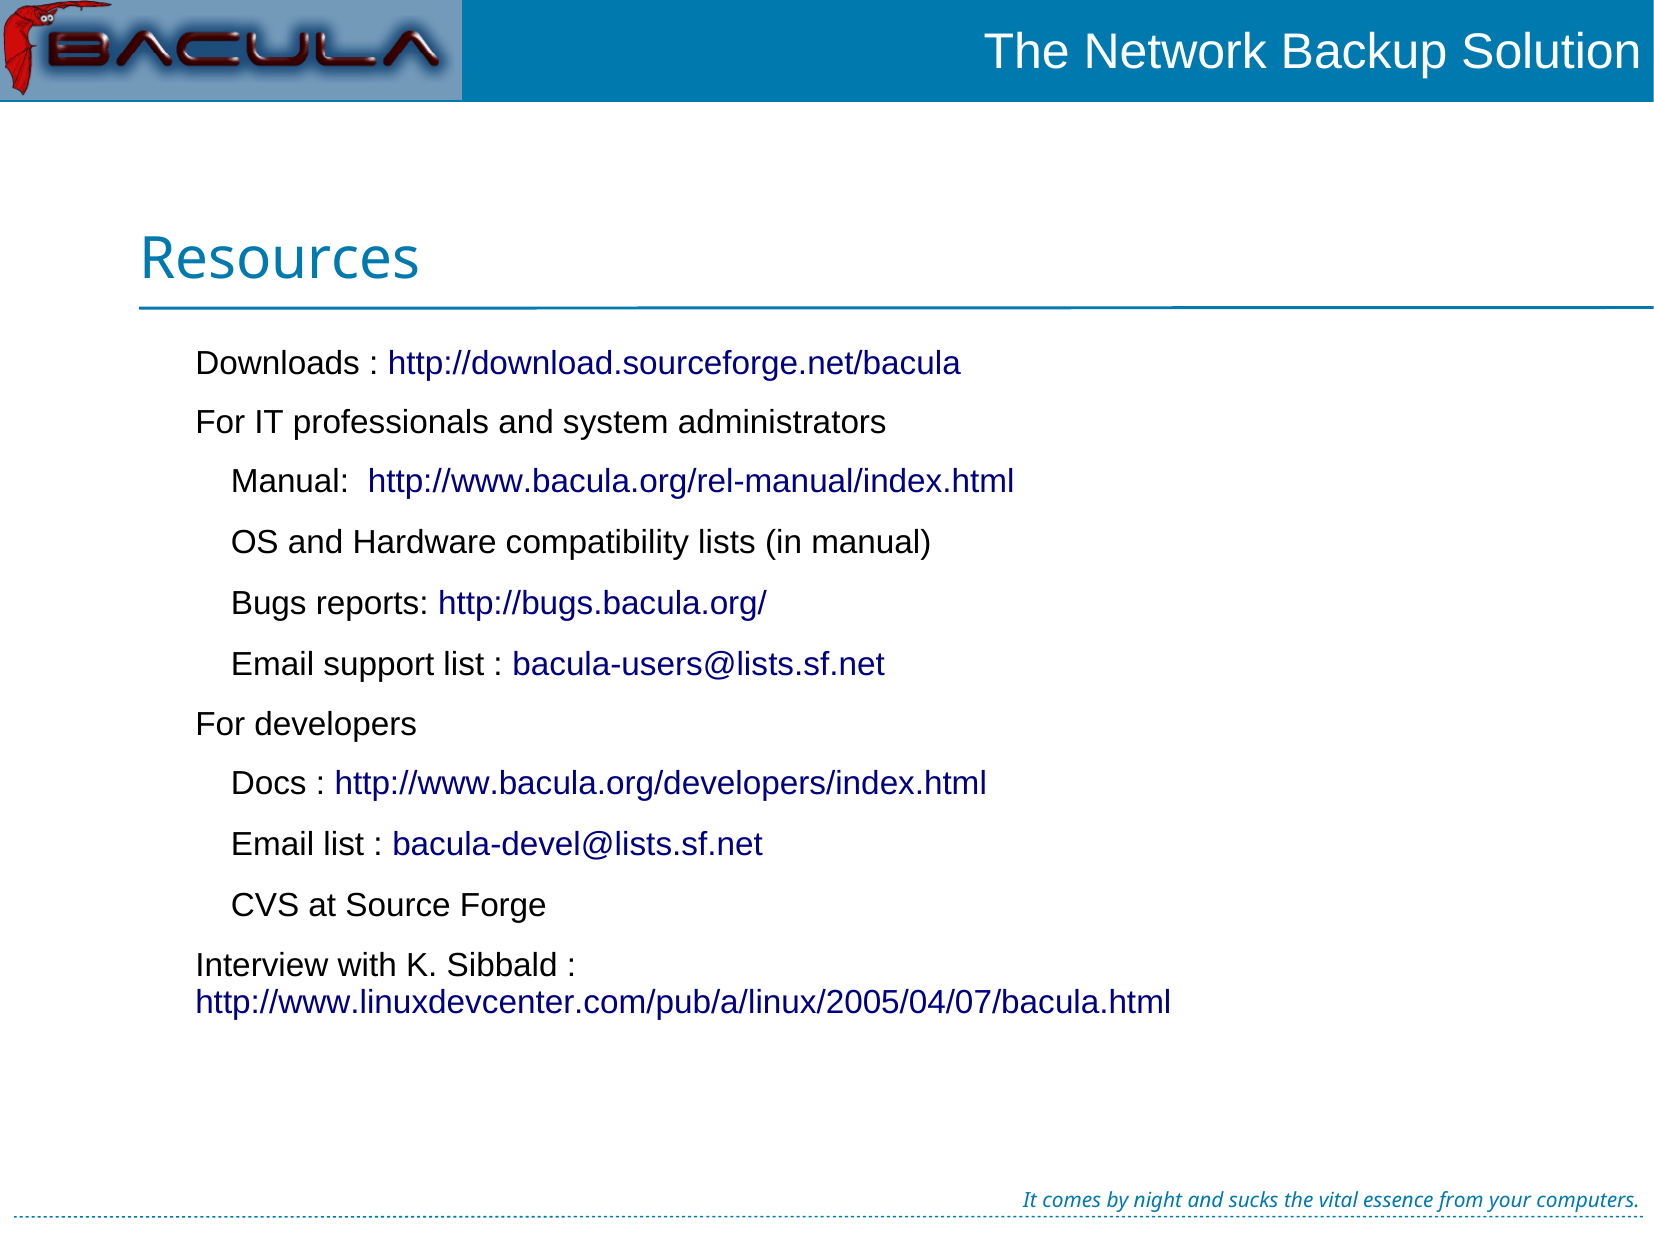

# Resources
Downloads : http://download.sourceforge.net/bacula
For IT professionals and system administrators
Manual: http://www.bacula.org/rel-manual/index.html
OS and Hardware compatibility lists (in manual)
Bugs reports: http://bugs.bacula.org/
Email support list : bacula-users@lists.sf.net
For developers
Docs : http://www.bacula.org/developers/index.html
Email list : bacula-devel@lists.sf.net
CVS at Source Forge
Interview with K. Sibbald : http://www.linuxdevcenter.com/pub/a/linux/2005/04/07/bacula.html